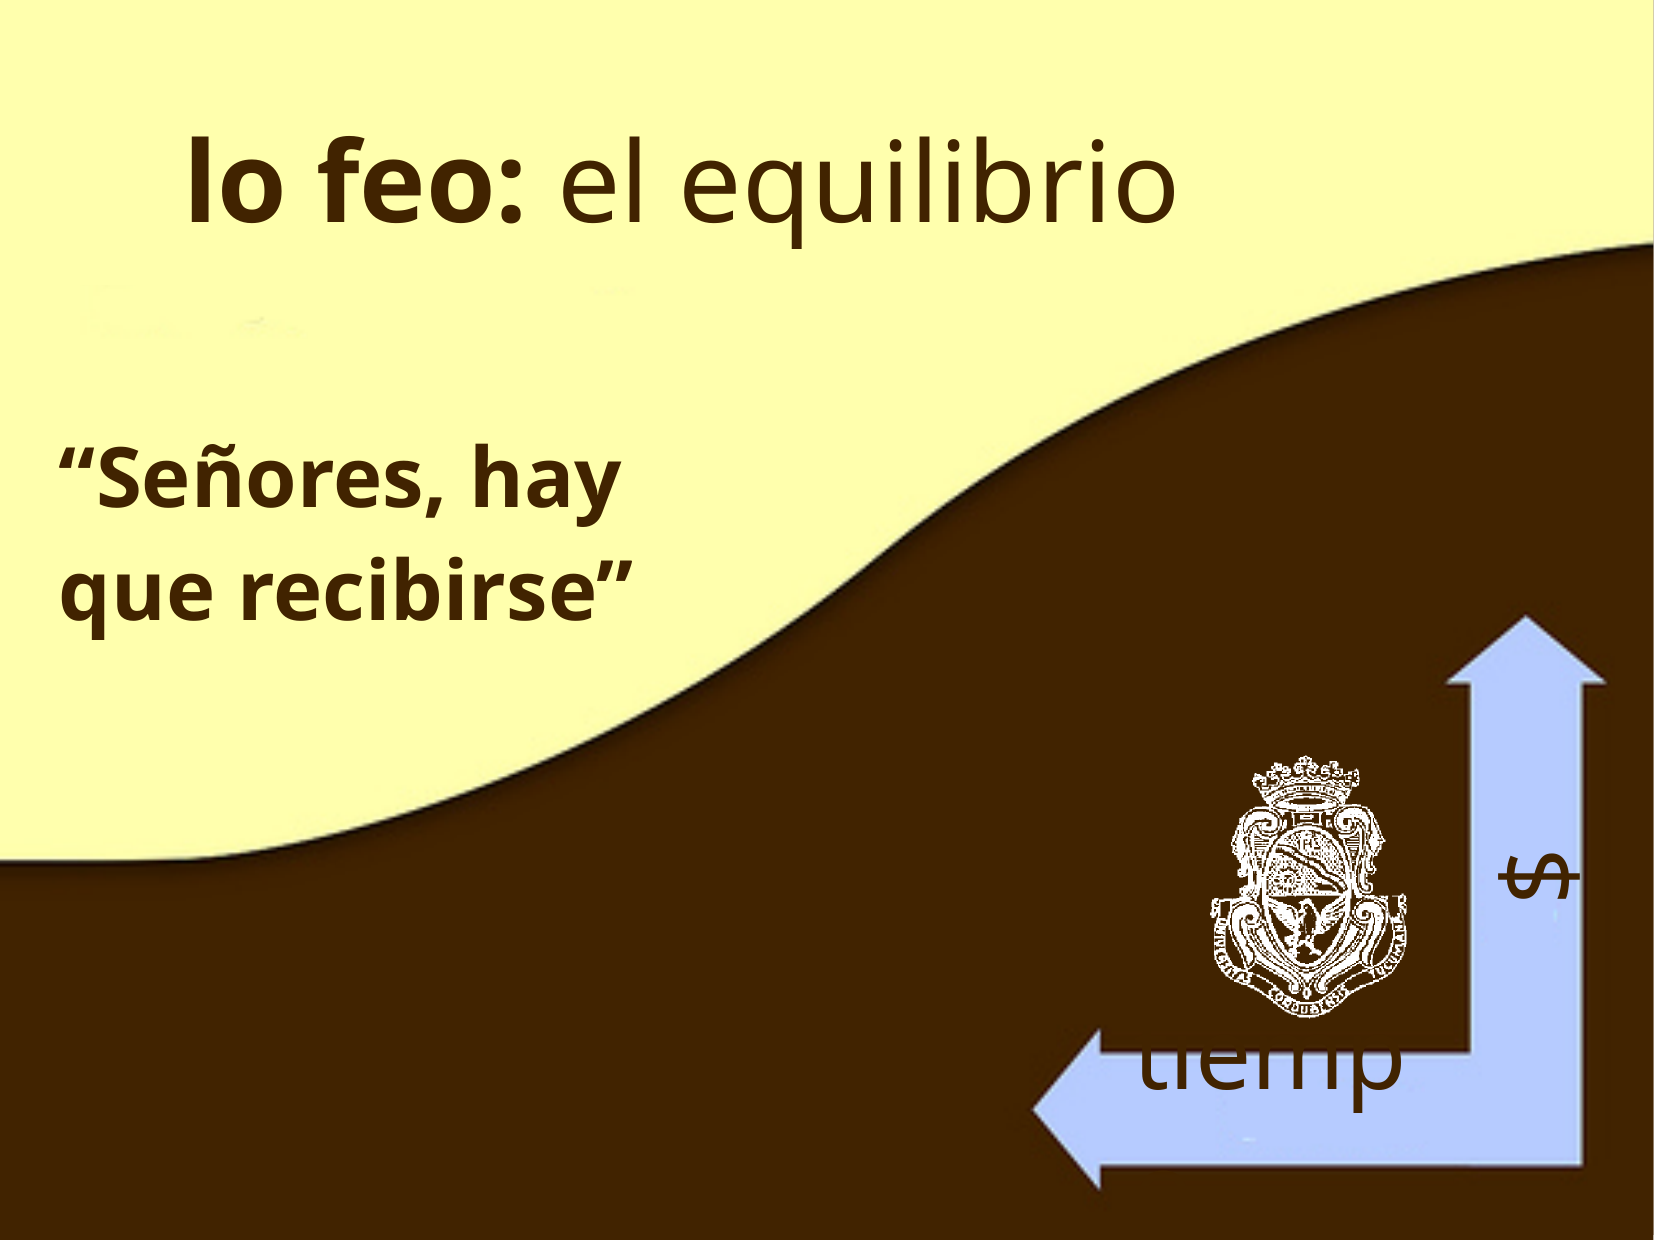

lo feo: el equilibrio
# “Señores, hay que recibirse”
$
tiempo